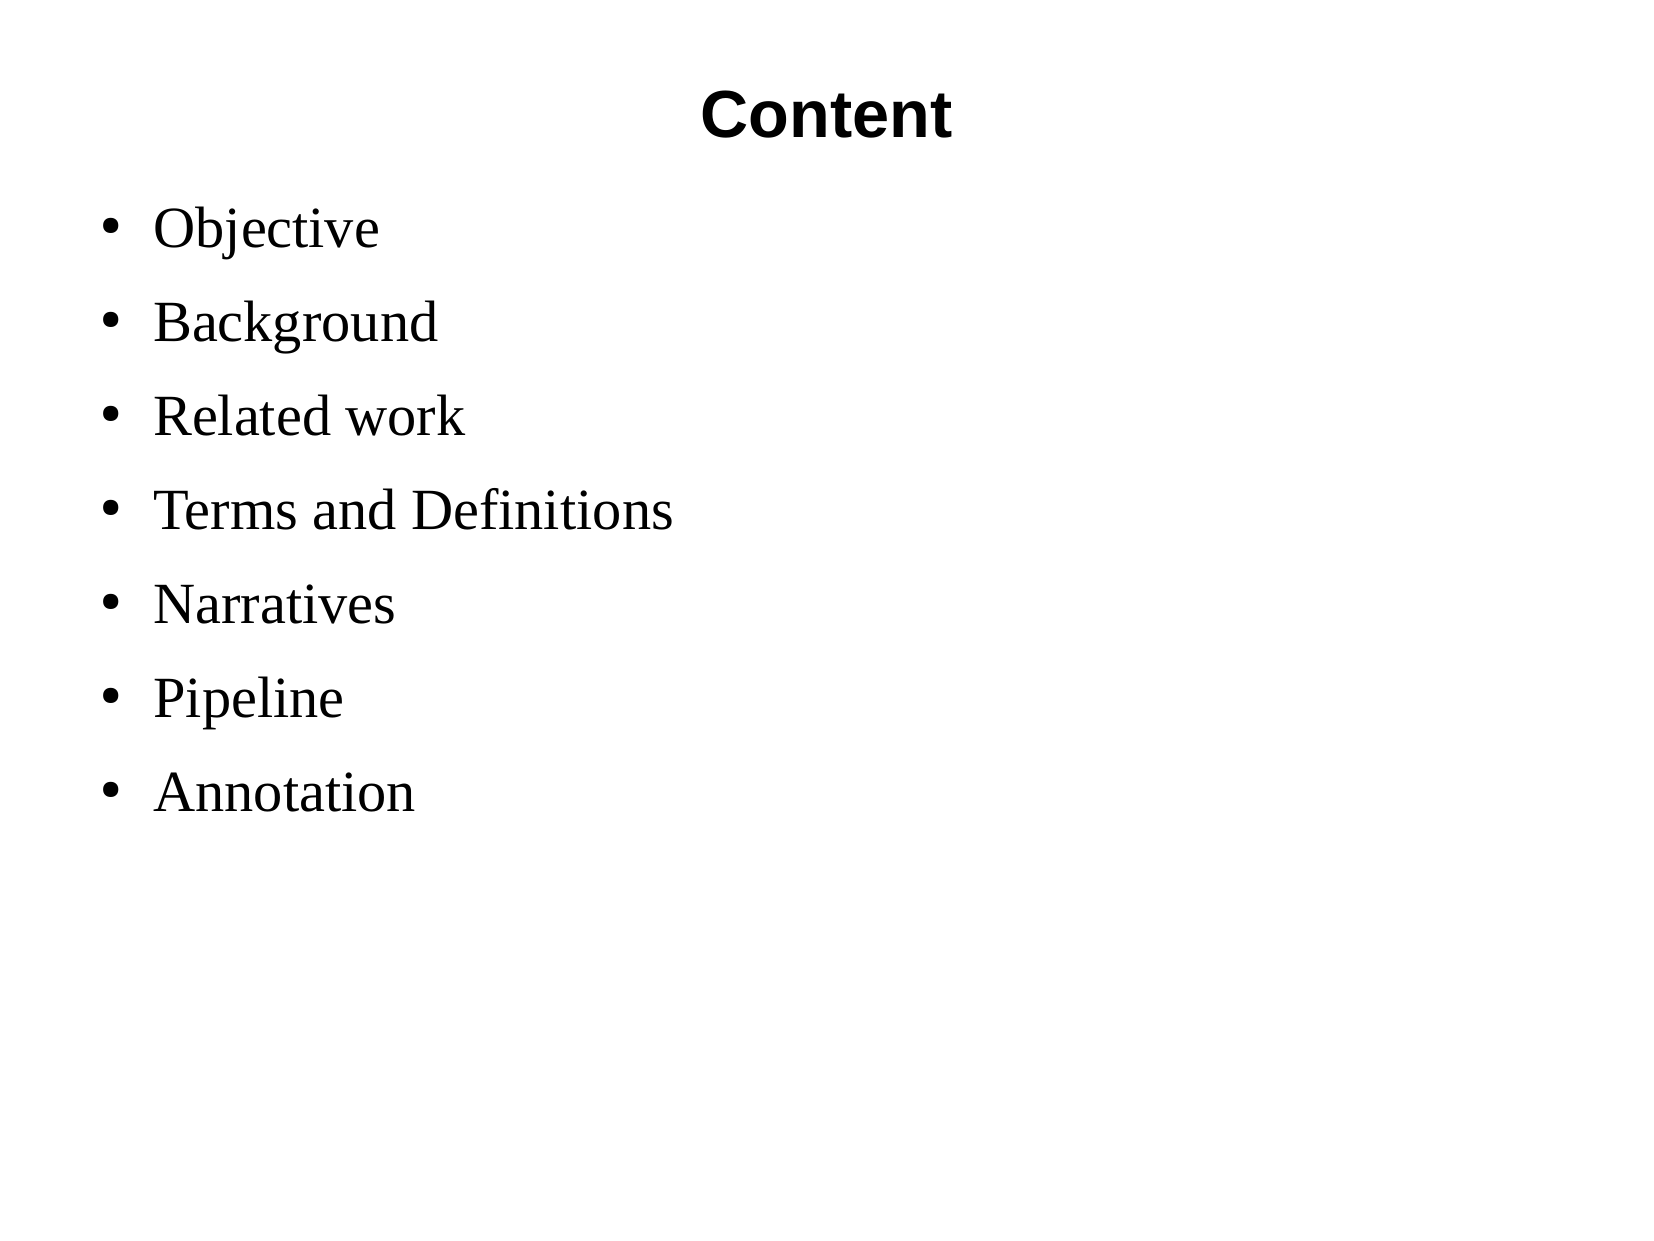

# Content
Objective
Background
Related work
Terms and Definitions
Narratives
Pipeline
Annotation